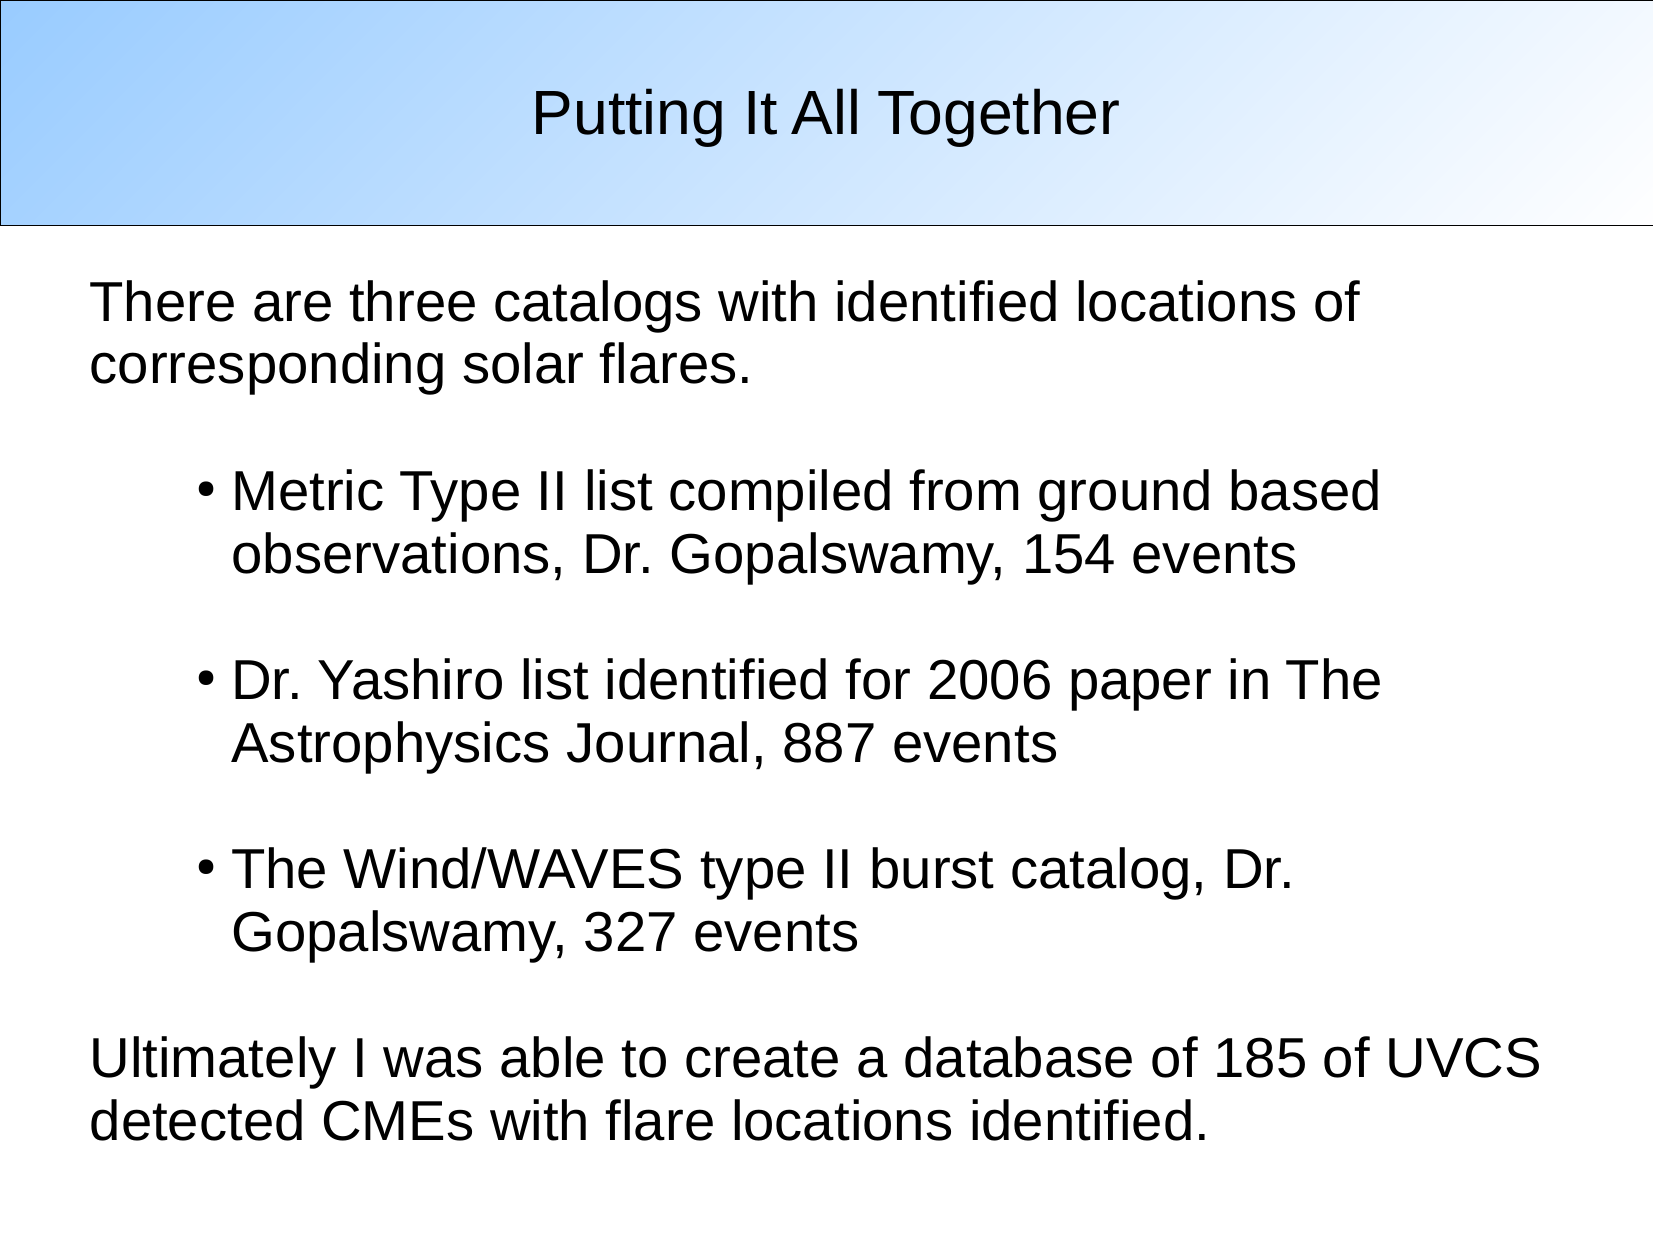

Putting It All Together
There are three catalogs with identified locations of corresponding solar flares.
Metric Type II list compiled from ground based observations, Dr. Gopalswamy, 154 events
Dr. Yashiro list identified for 2006 paper in The Astrophysics Journal, 887 events
The Wind/WAVES type II burst catalog, Dr. Gopalswamy, 327 events
Ultimately I was able to create a database of 185 of UVCS detected CMEs with flare locations identified.